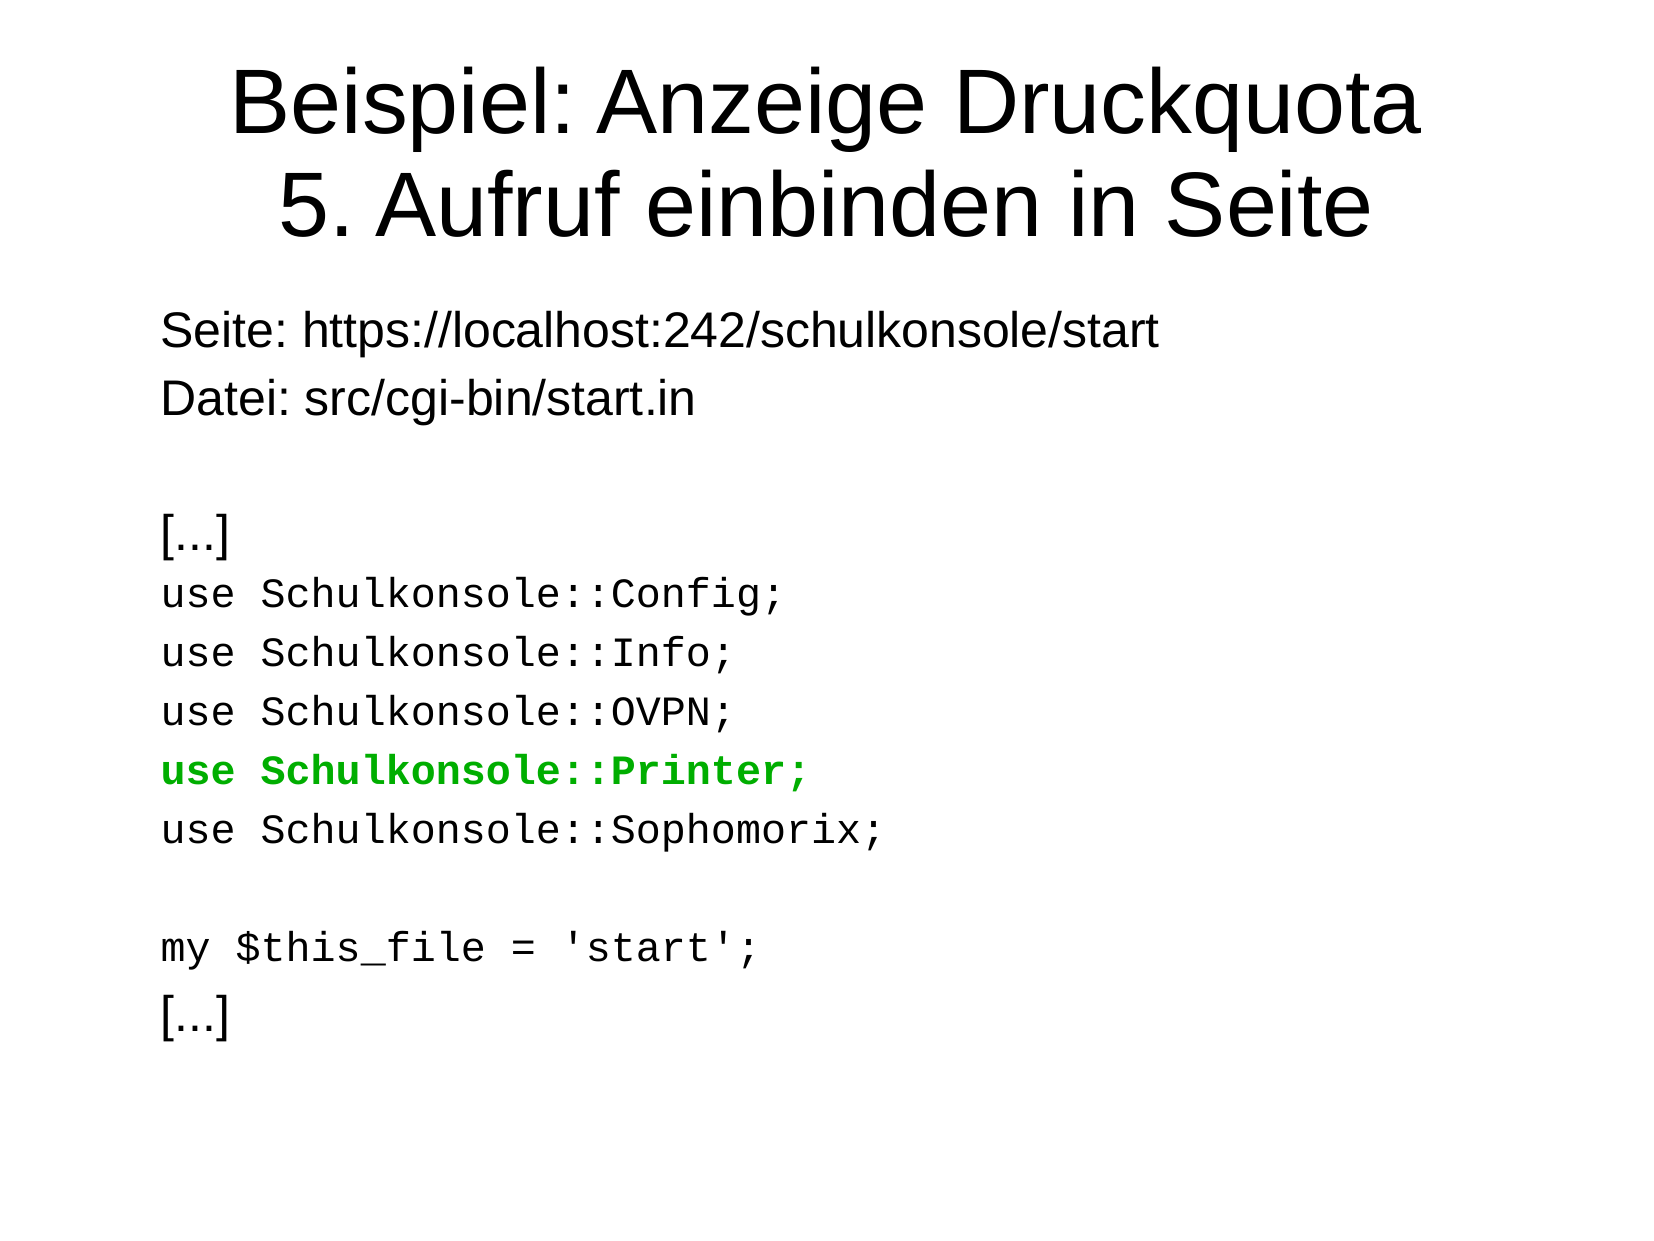

# Beispiel: Anzeige Druckquota 5. Aufruf einbinden in Seite
Seite: https://localhost:242/schulkonsole/start
Datei: src/cgi-bin/start.in
[...]
use Schulkonsole::Config;
use Schulkonsole::Info;
use Schulkonsole::OVPN;
use Schulkonsole::Printer;
use Schulkonsole::Sophomorix;
my $this_file = 'start';
[...]